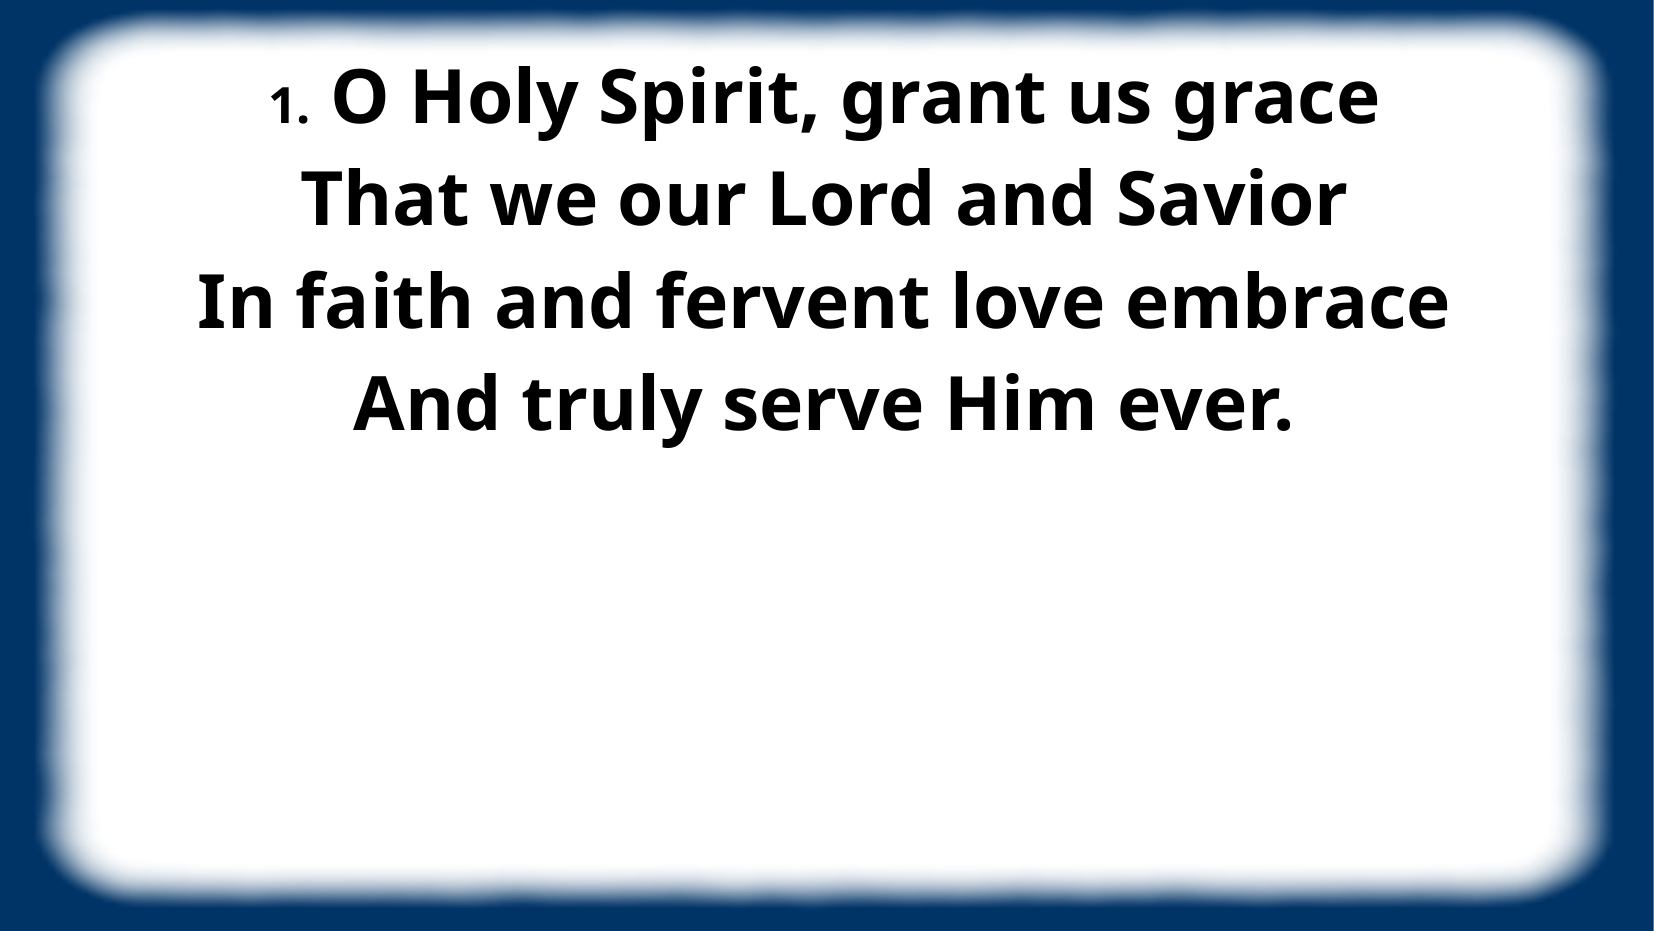

1. O Holy Spirit, grant us grace
That we our Lord and Savior
In faith and fervent love embrace
And truly serve Him ever.